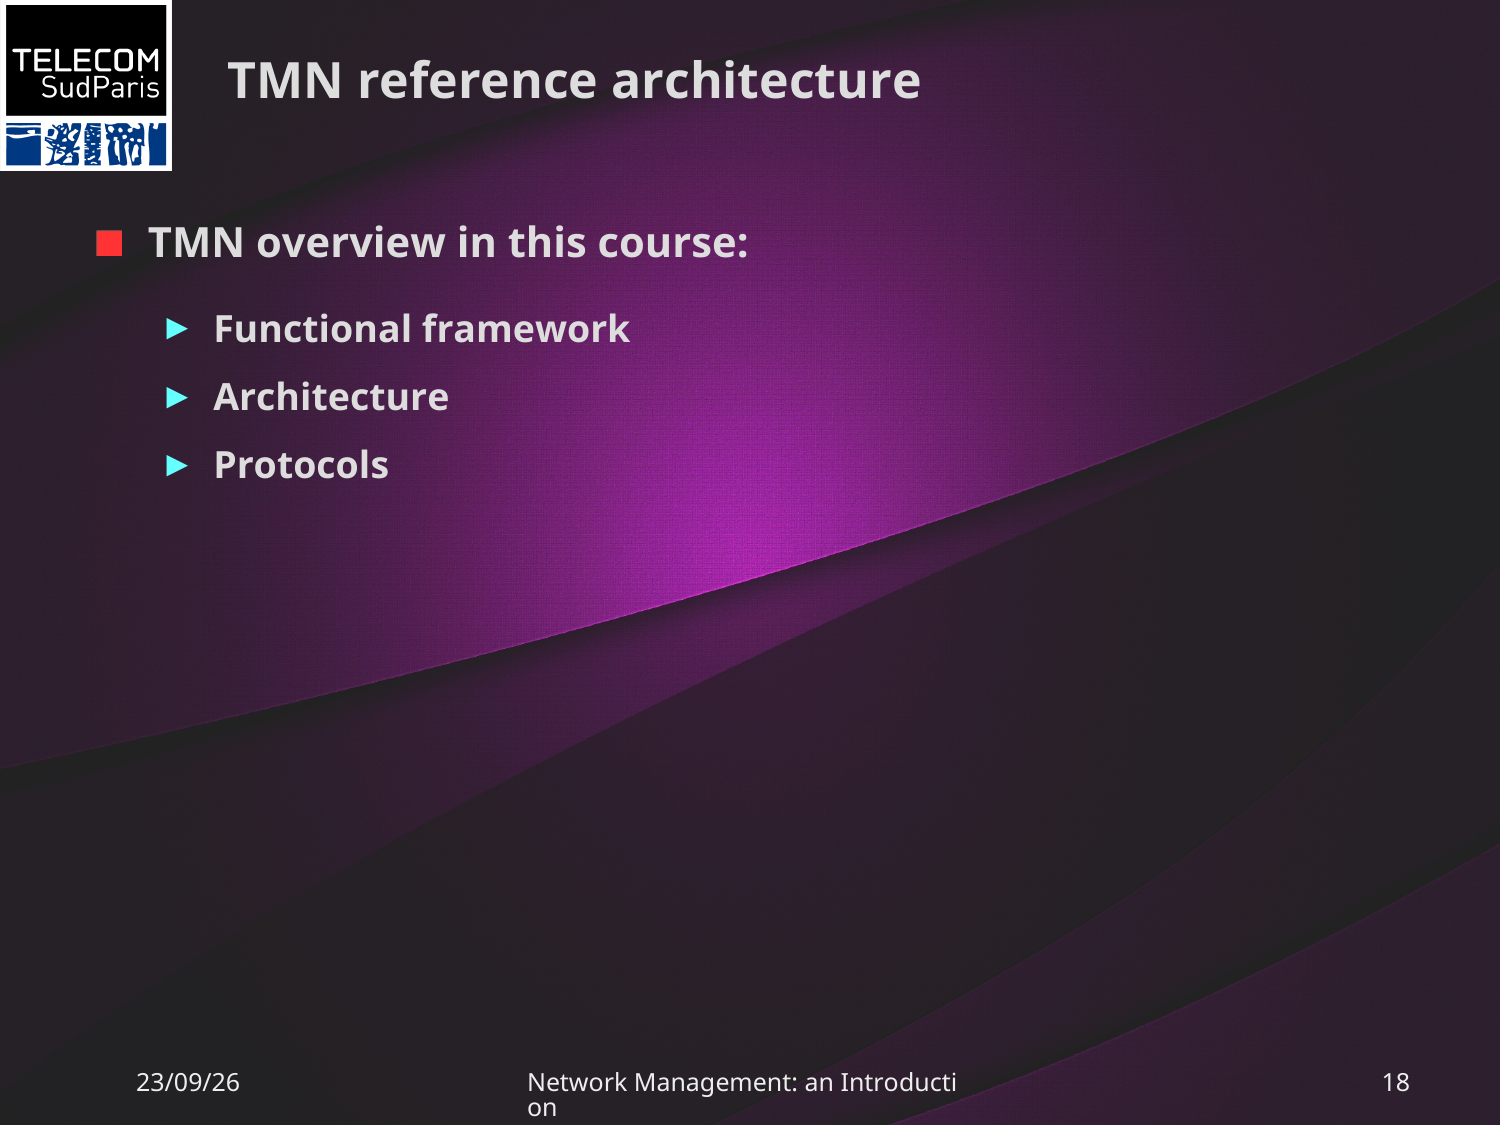

# TMN reference architecture
TMN overview in this course:
Functional framework
Architecture
Protocols
Network Management: an Introduction
18